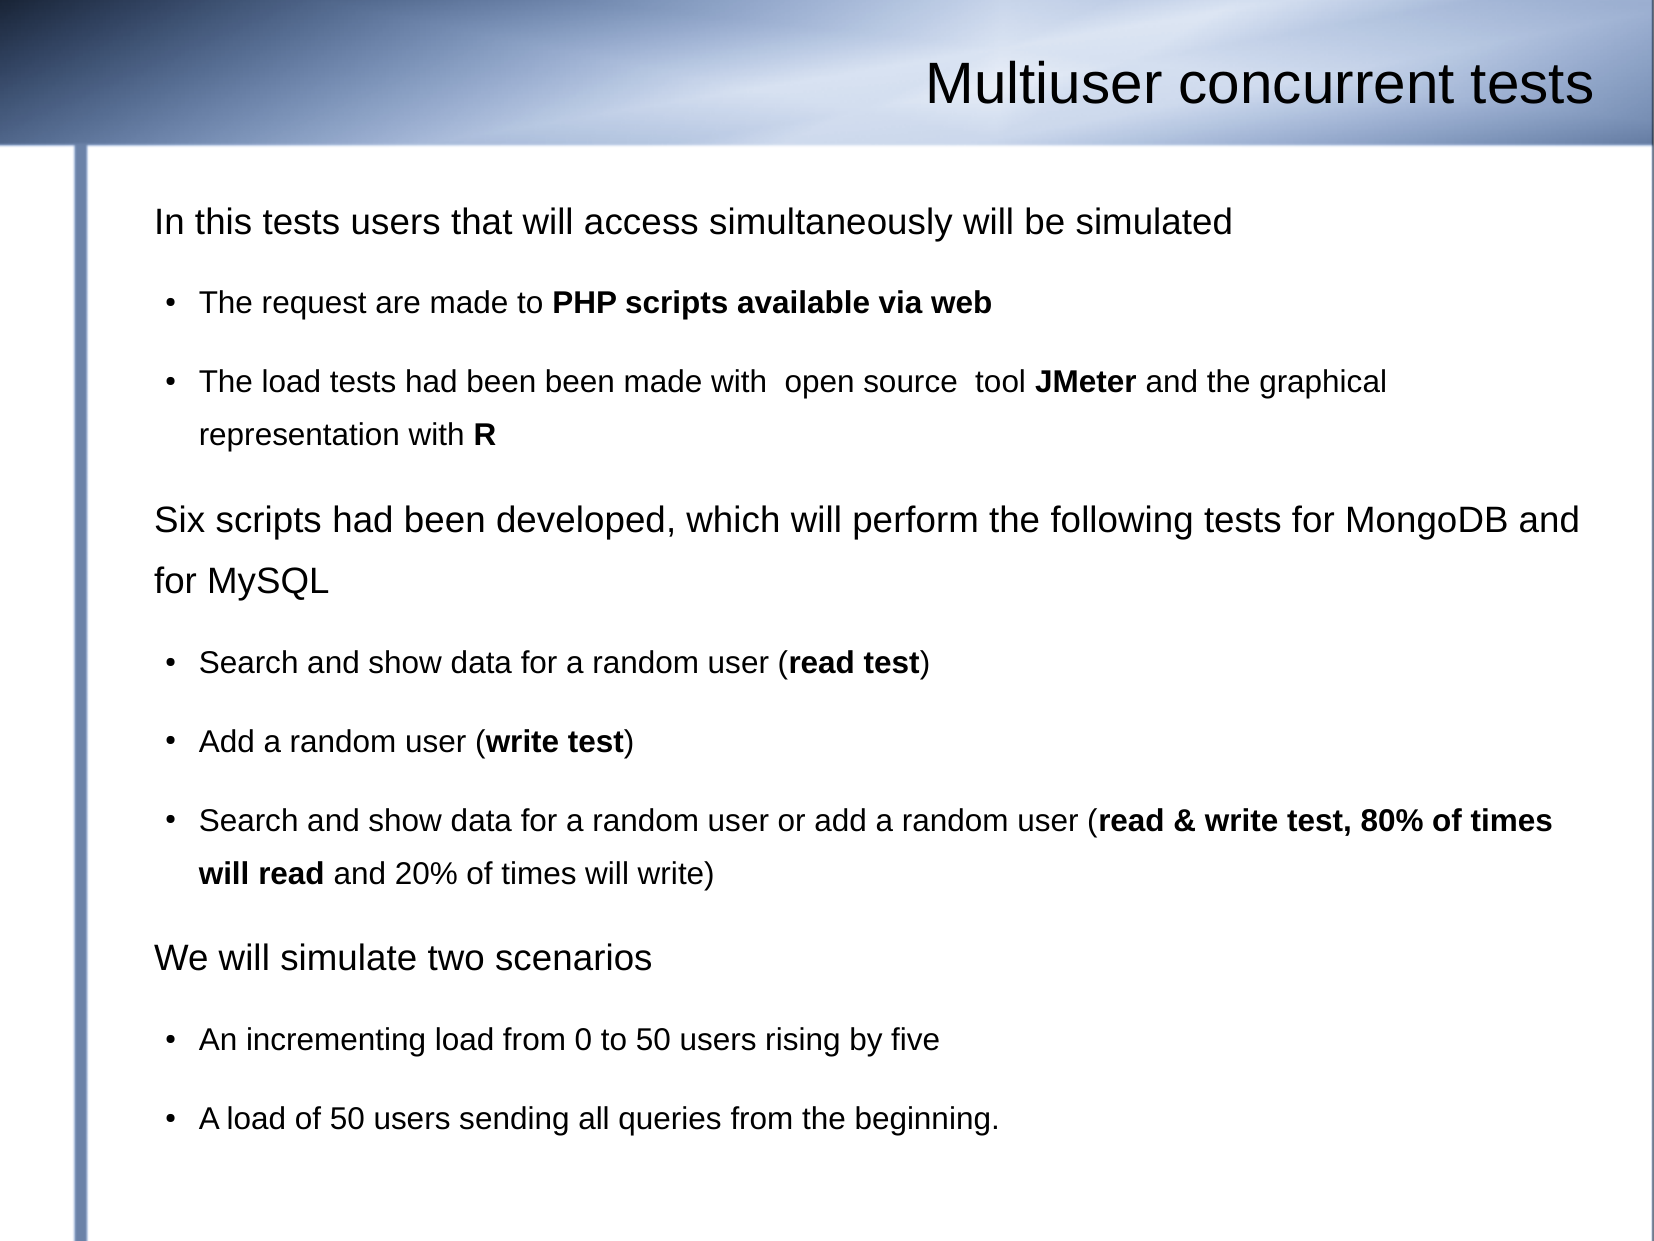

# Multiuser concurrent tests
In this tests users that will access simultaneously will be simulated
The request are made to PHP scripts available via web
The load tests had been been made with  open source  tool JMeter and the graphical representation with R
Six scripts had been developed, which will perform the following tests for MongoDB and for MySQL
Search and show data for a random user (read test)
Add a random user (write test)
Search and show data for a random user or add a random user (read & write test, 80% of times will read and 20% of times will write)
We will simulate two scenarios
An incrementing load from 0 to 50 users rising by five
A load of 50 users sending all queries from the beginning.